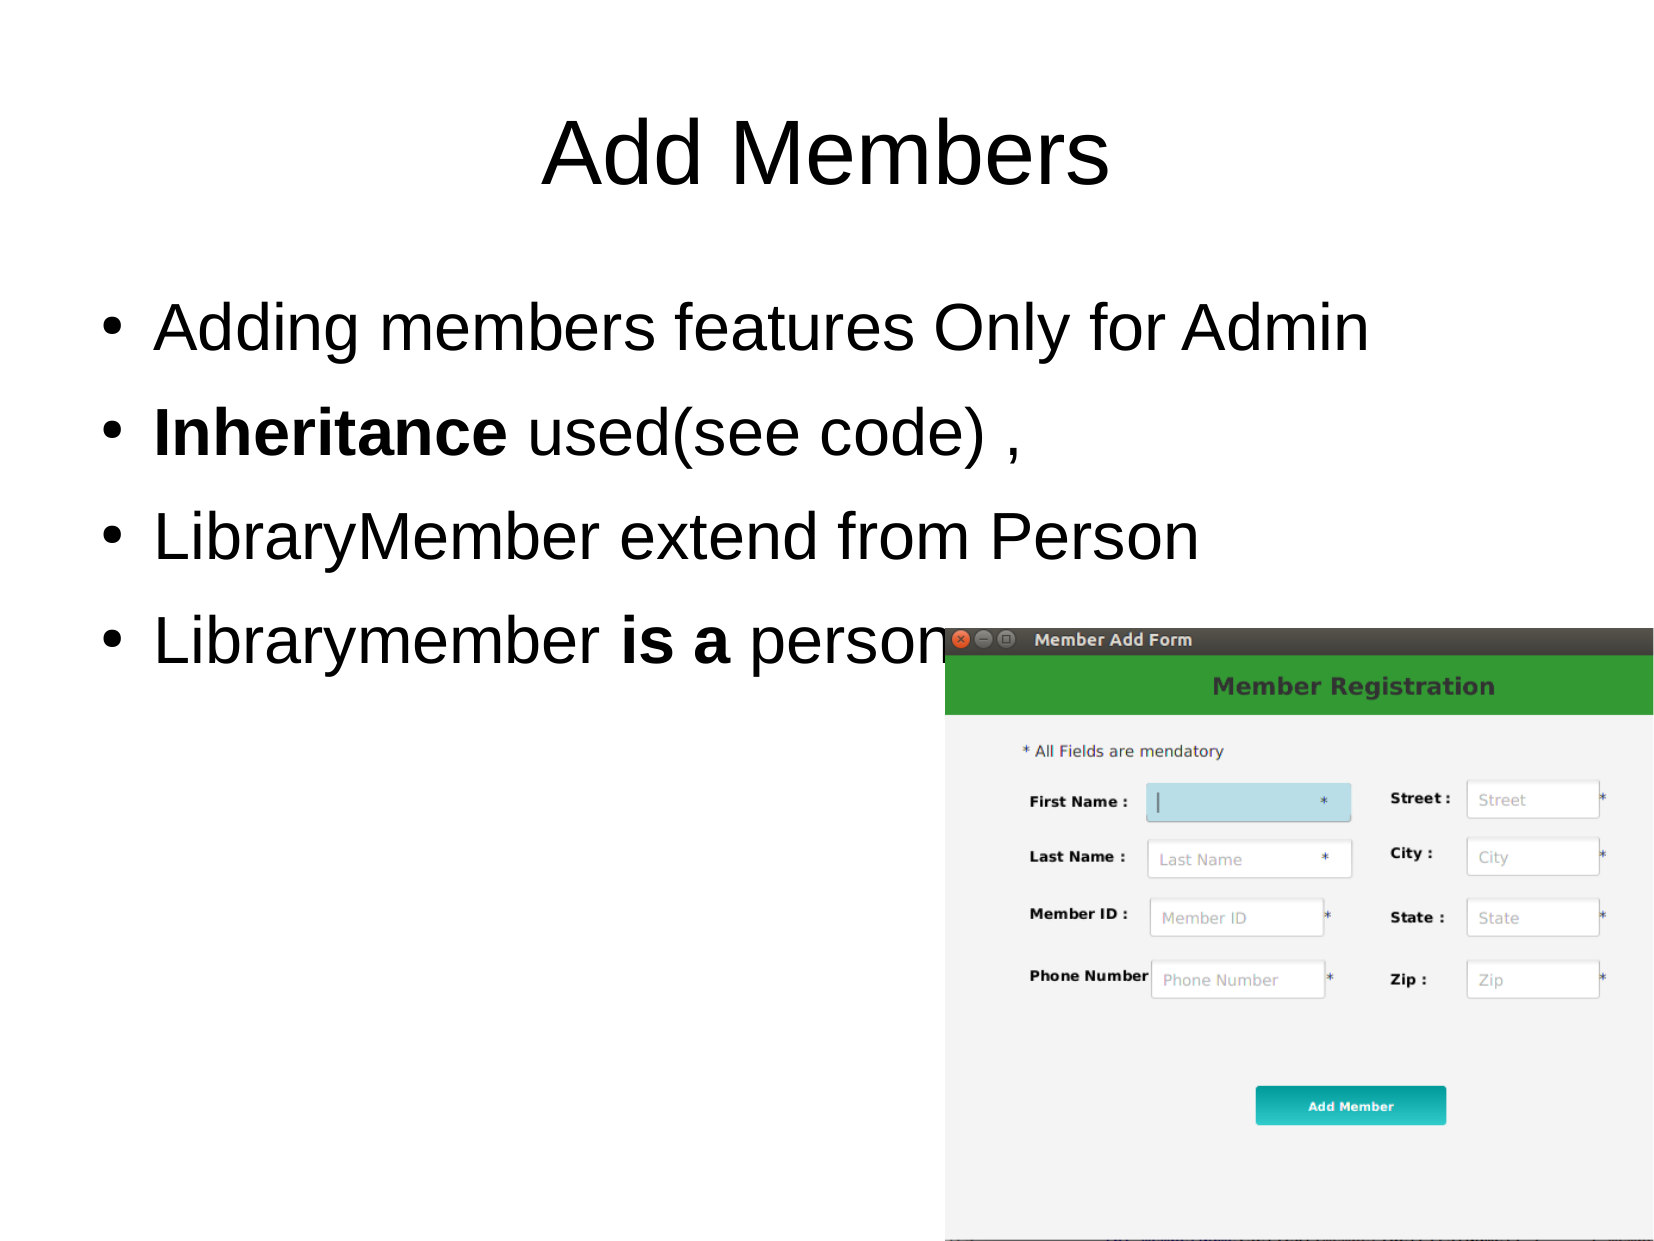

# Add Members
Adding members features Only for Admin
Inheritance used(see code) ,
LibraryMember extend from Person
Librarymember is a person